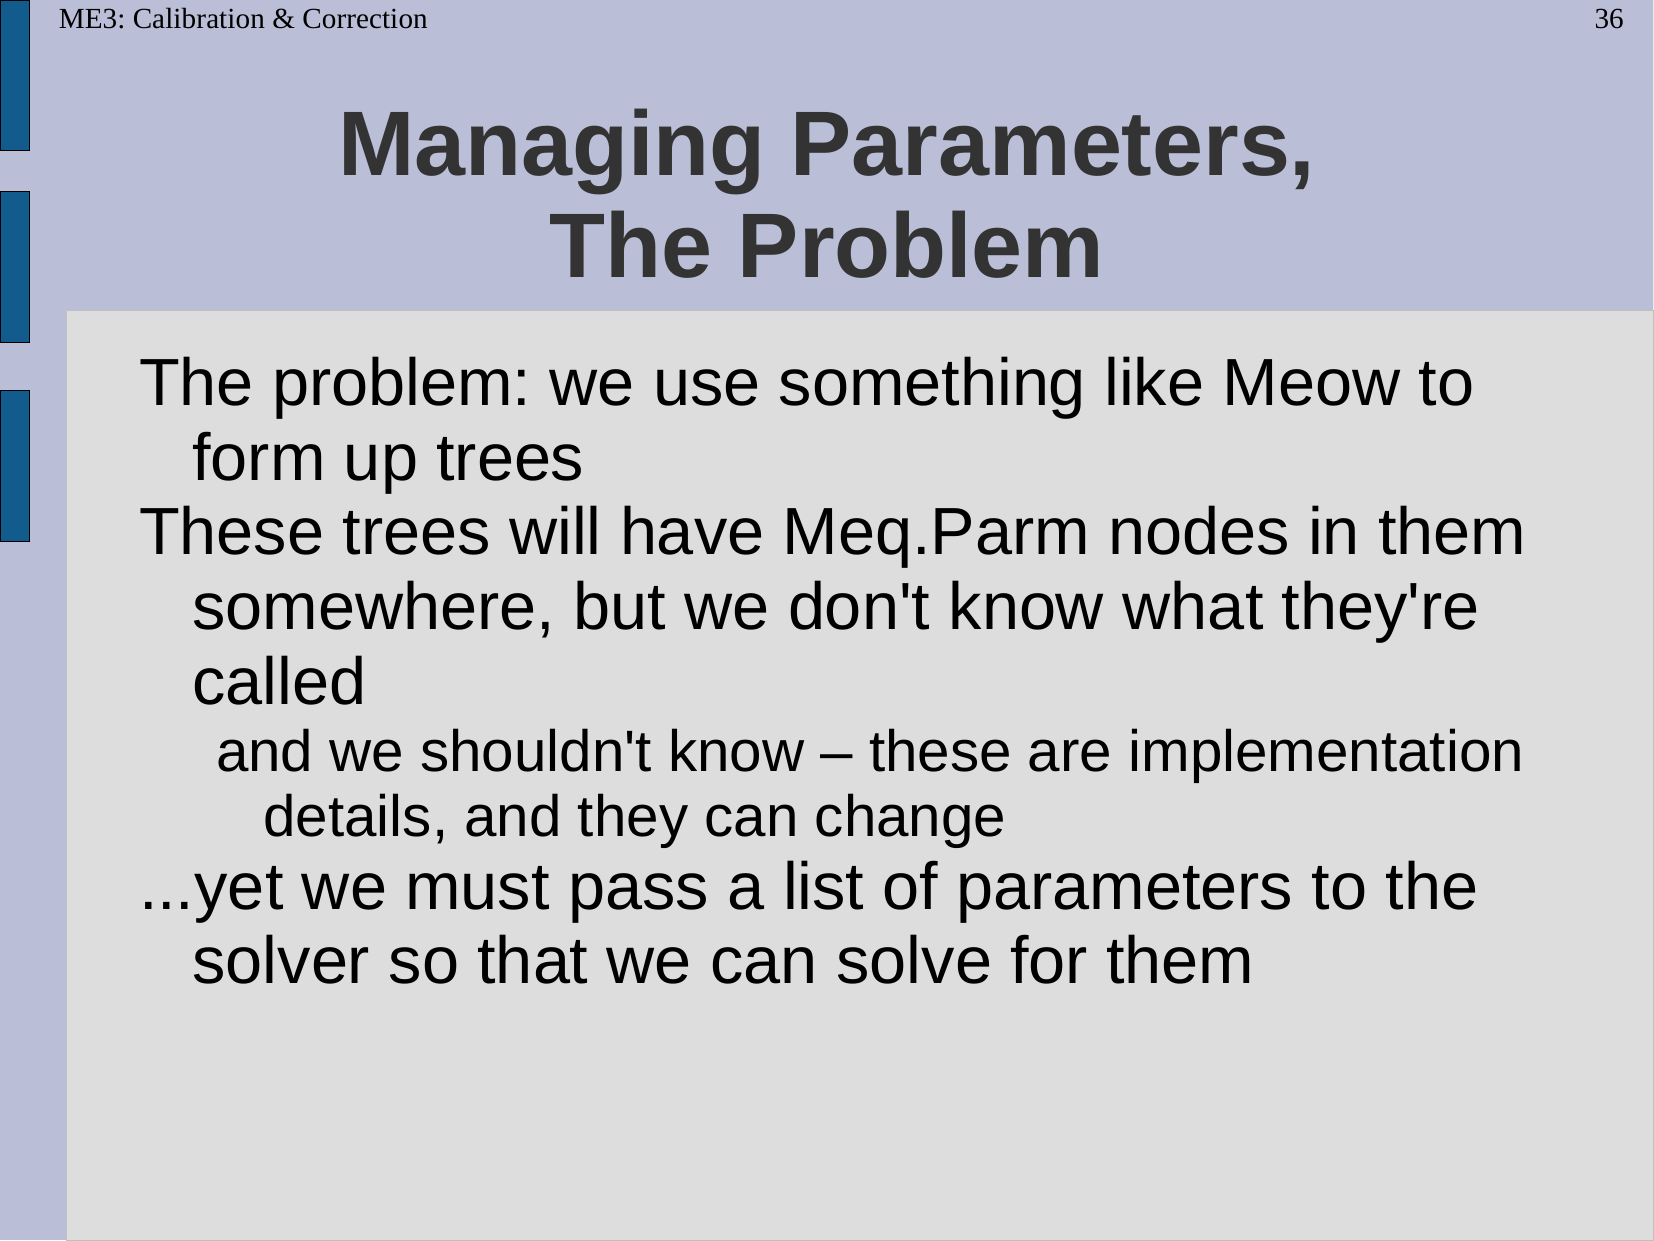

ME3: Calibration & Correction
36
# Managing Parameters, The Problem
The problem: we use something like Meow to form up trees
These trees will have Meq.Parm nodes in them somewhere, but we don't know what they're called
and we shouldn't know – these are implementation details, and they can change
...yet we must pass a list of parameters to the solver so that we can solve for them